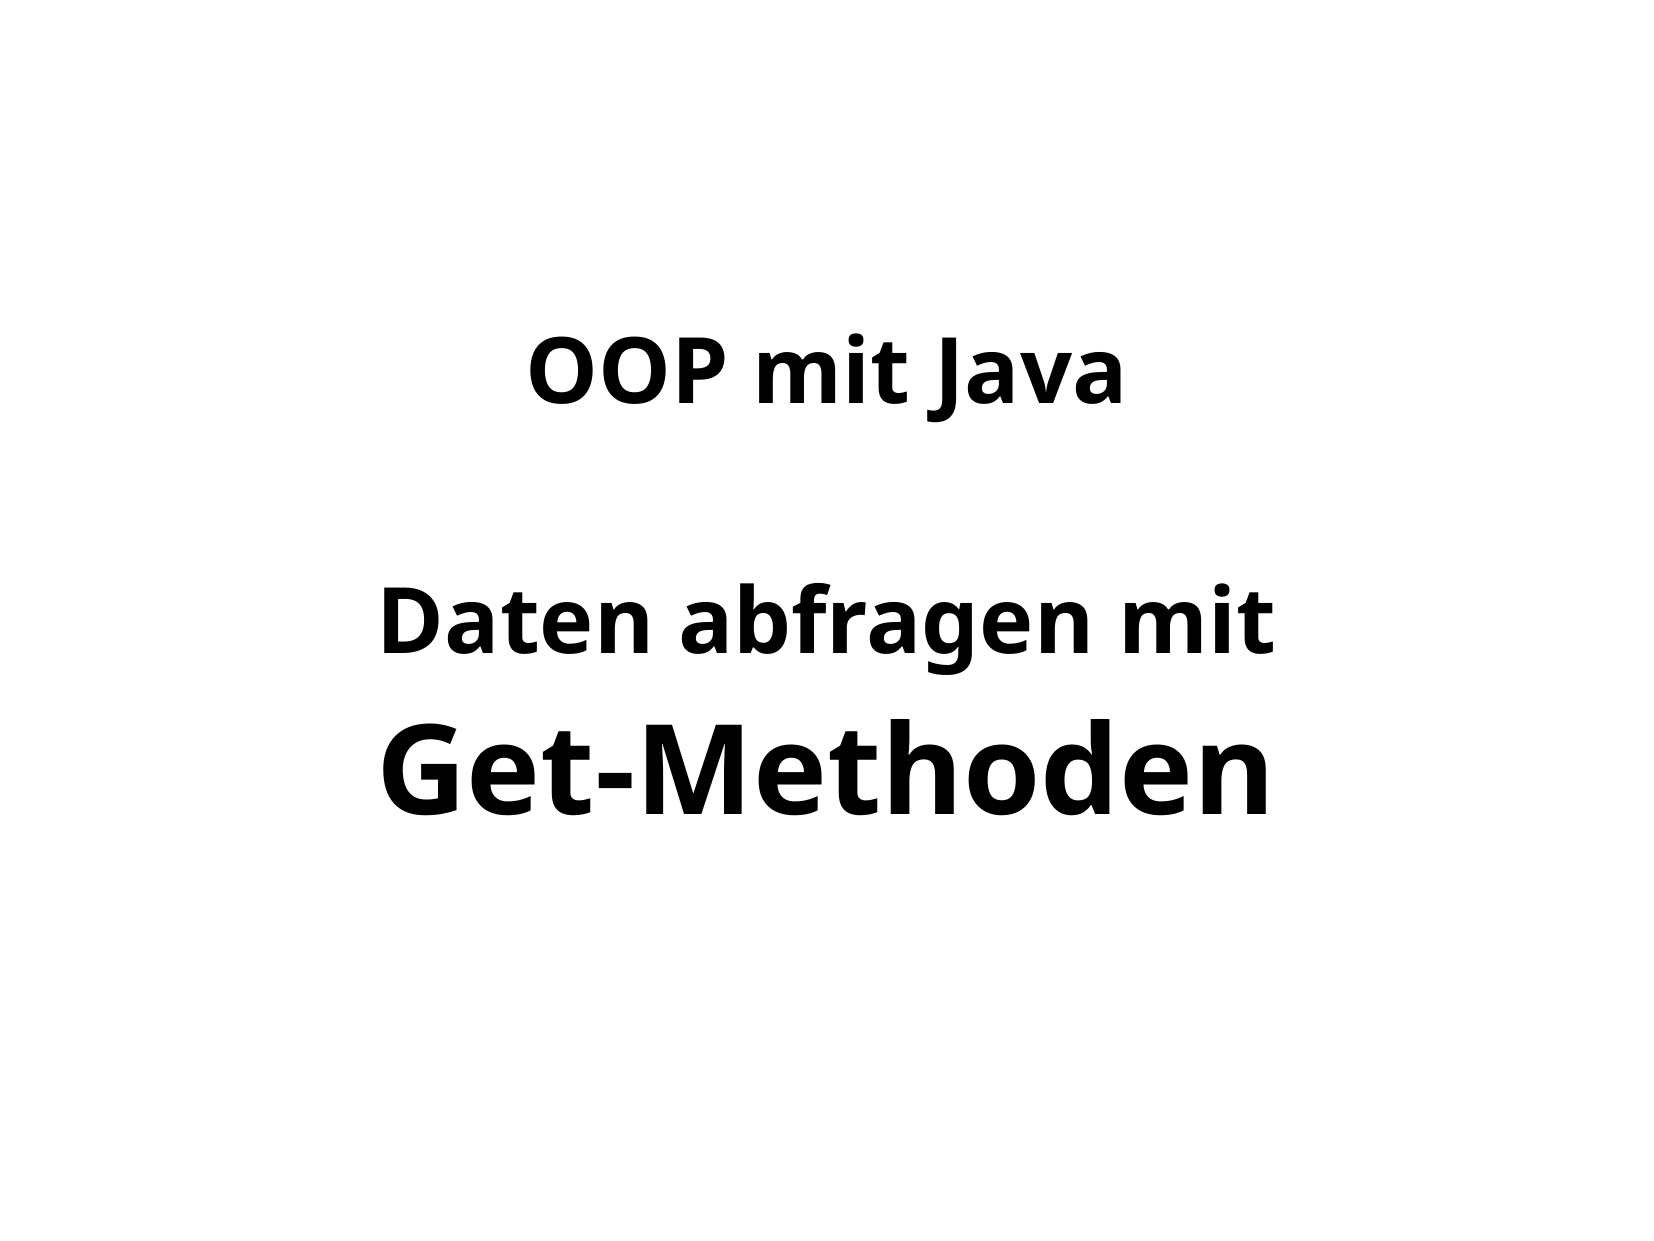

# OOP mit Java
Daten abfragen mit
Get-Methoden